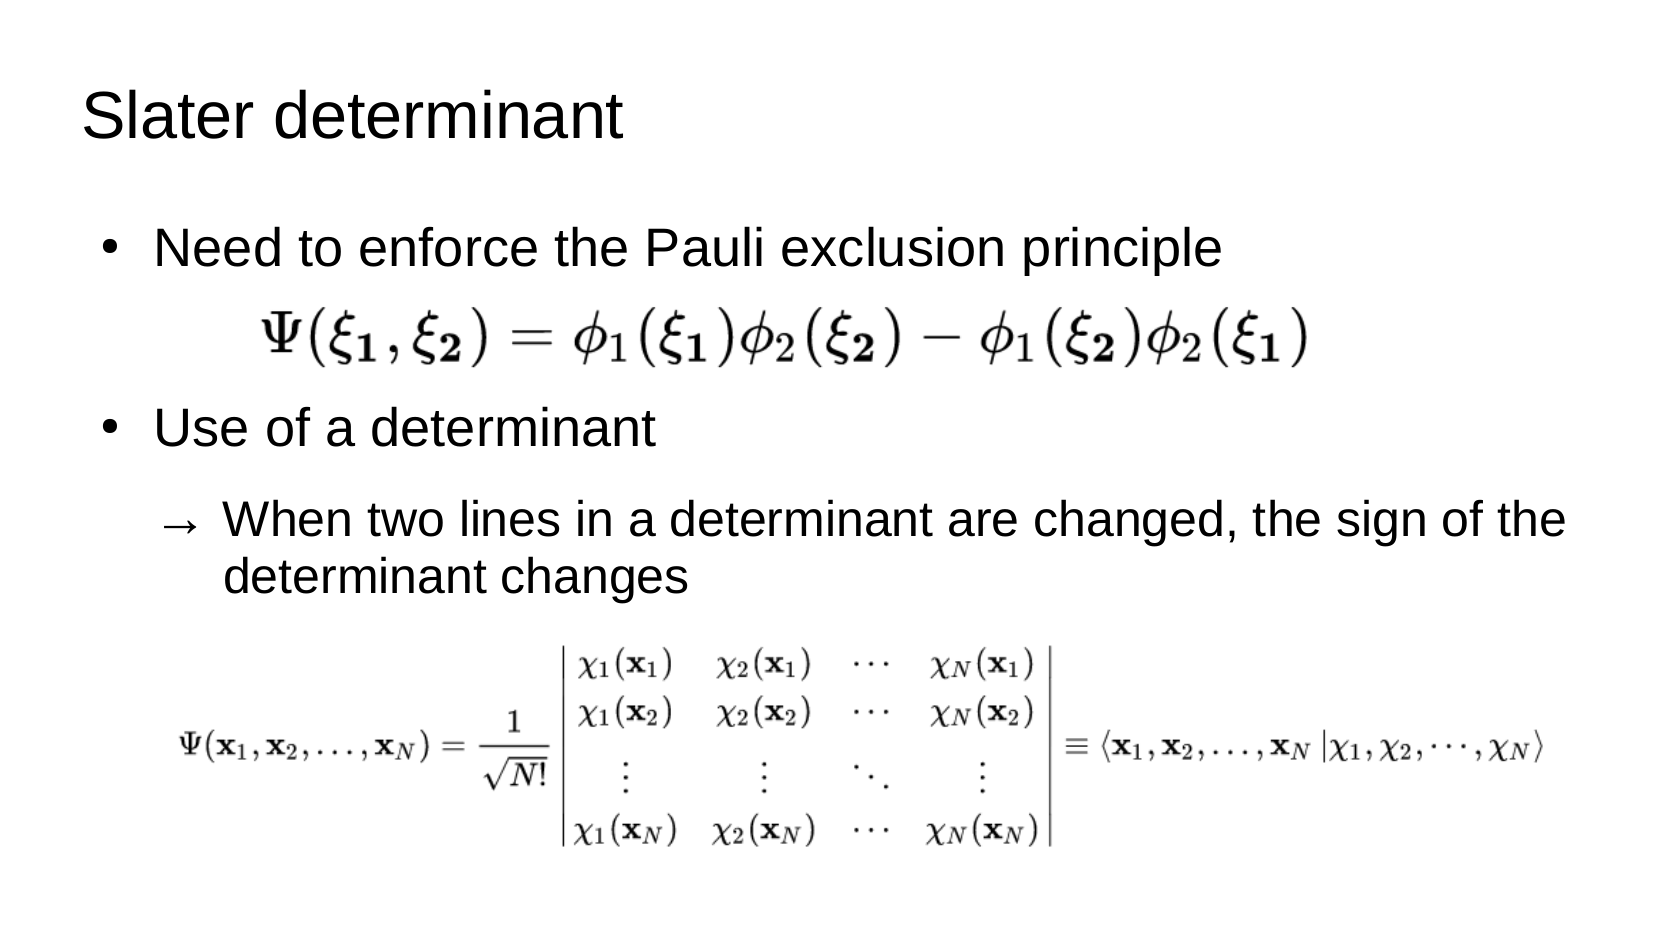

Slater determinant
# Need to enforce the Pauli exclusion principle
Use of a determinant
→ When two lines in a determinant are changed, the sign of the determinant changes